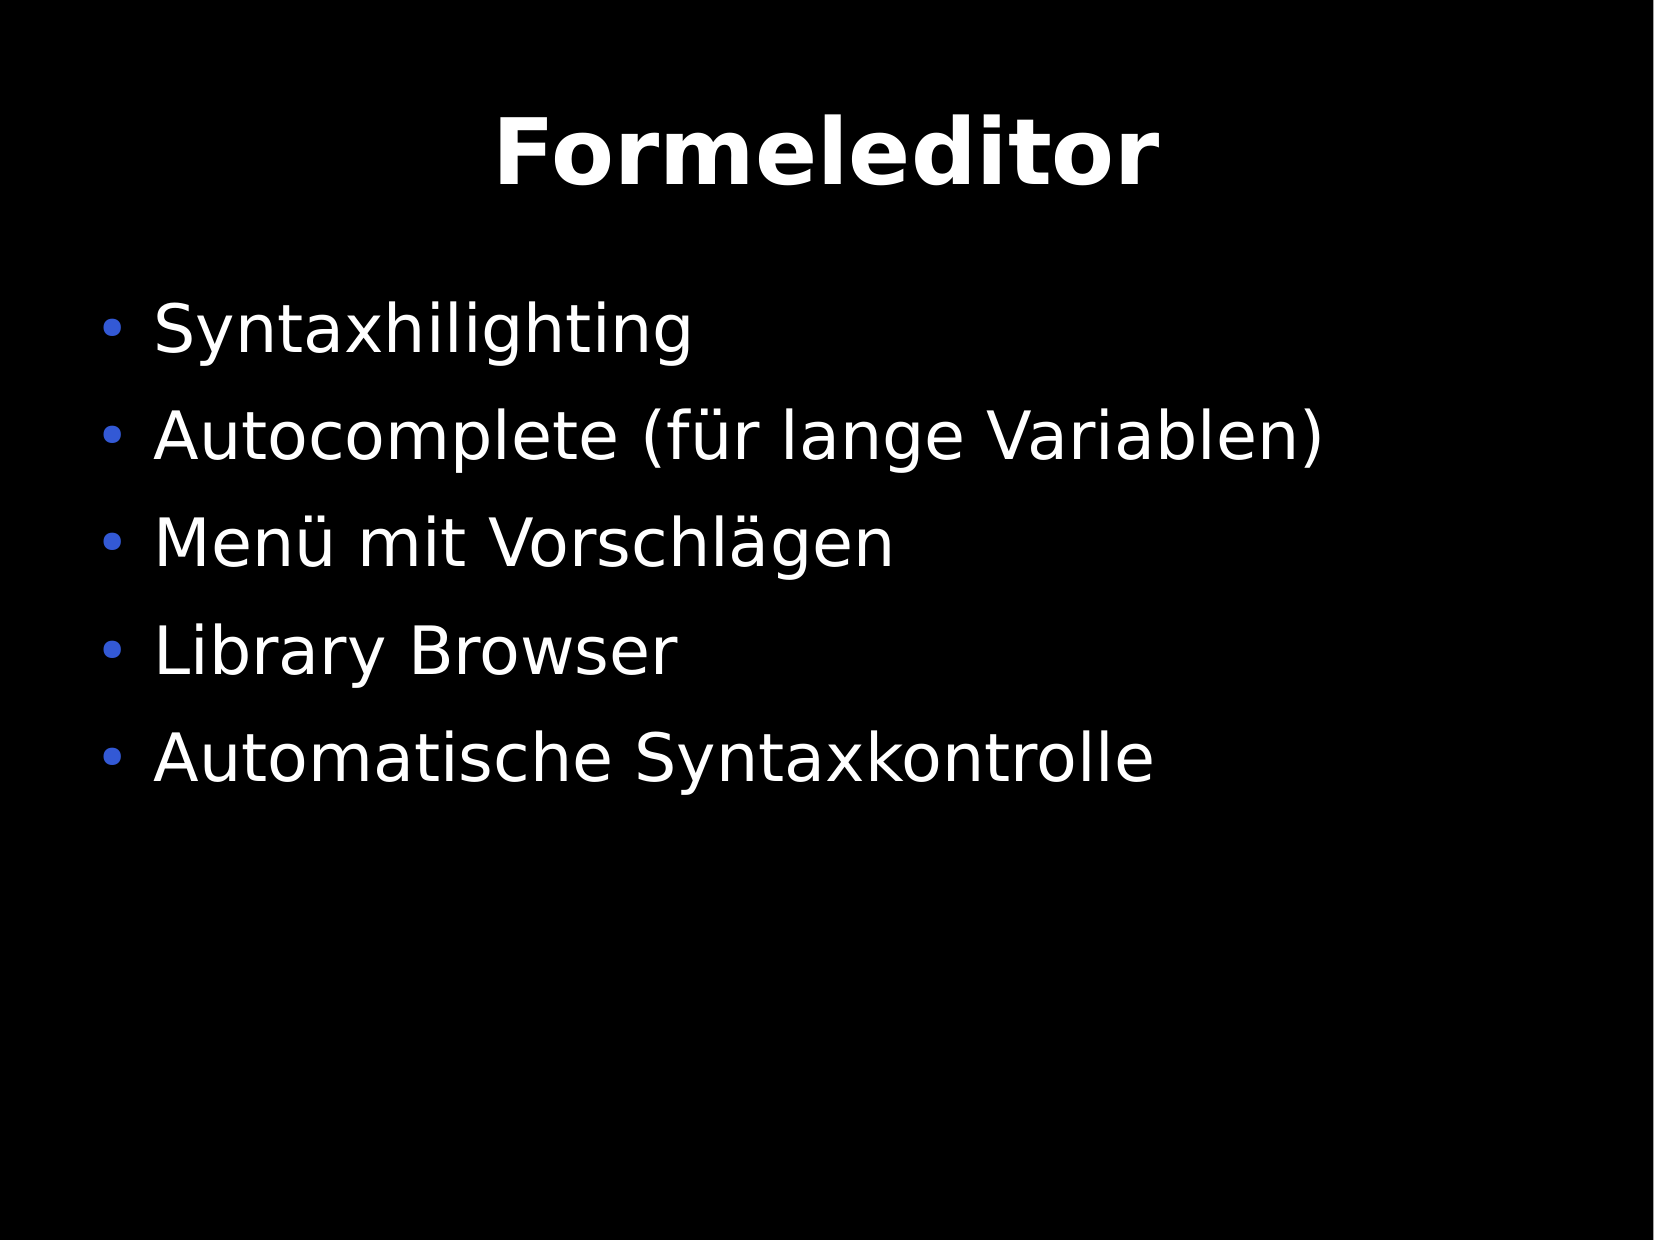

# Formeleditor
Syntaxhilighting
Autocomplete (für lange Variablen)
Menü mit Vorschlägen
Library Browser
Automatische Syntaxkontrolle